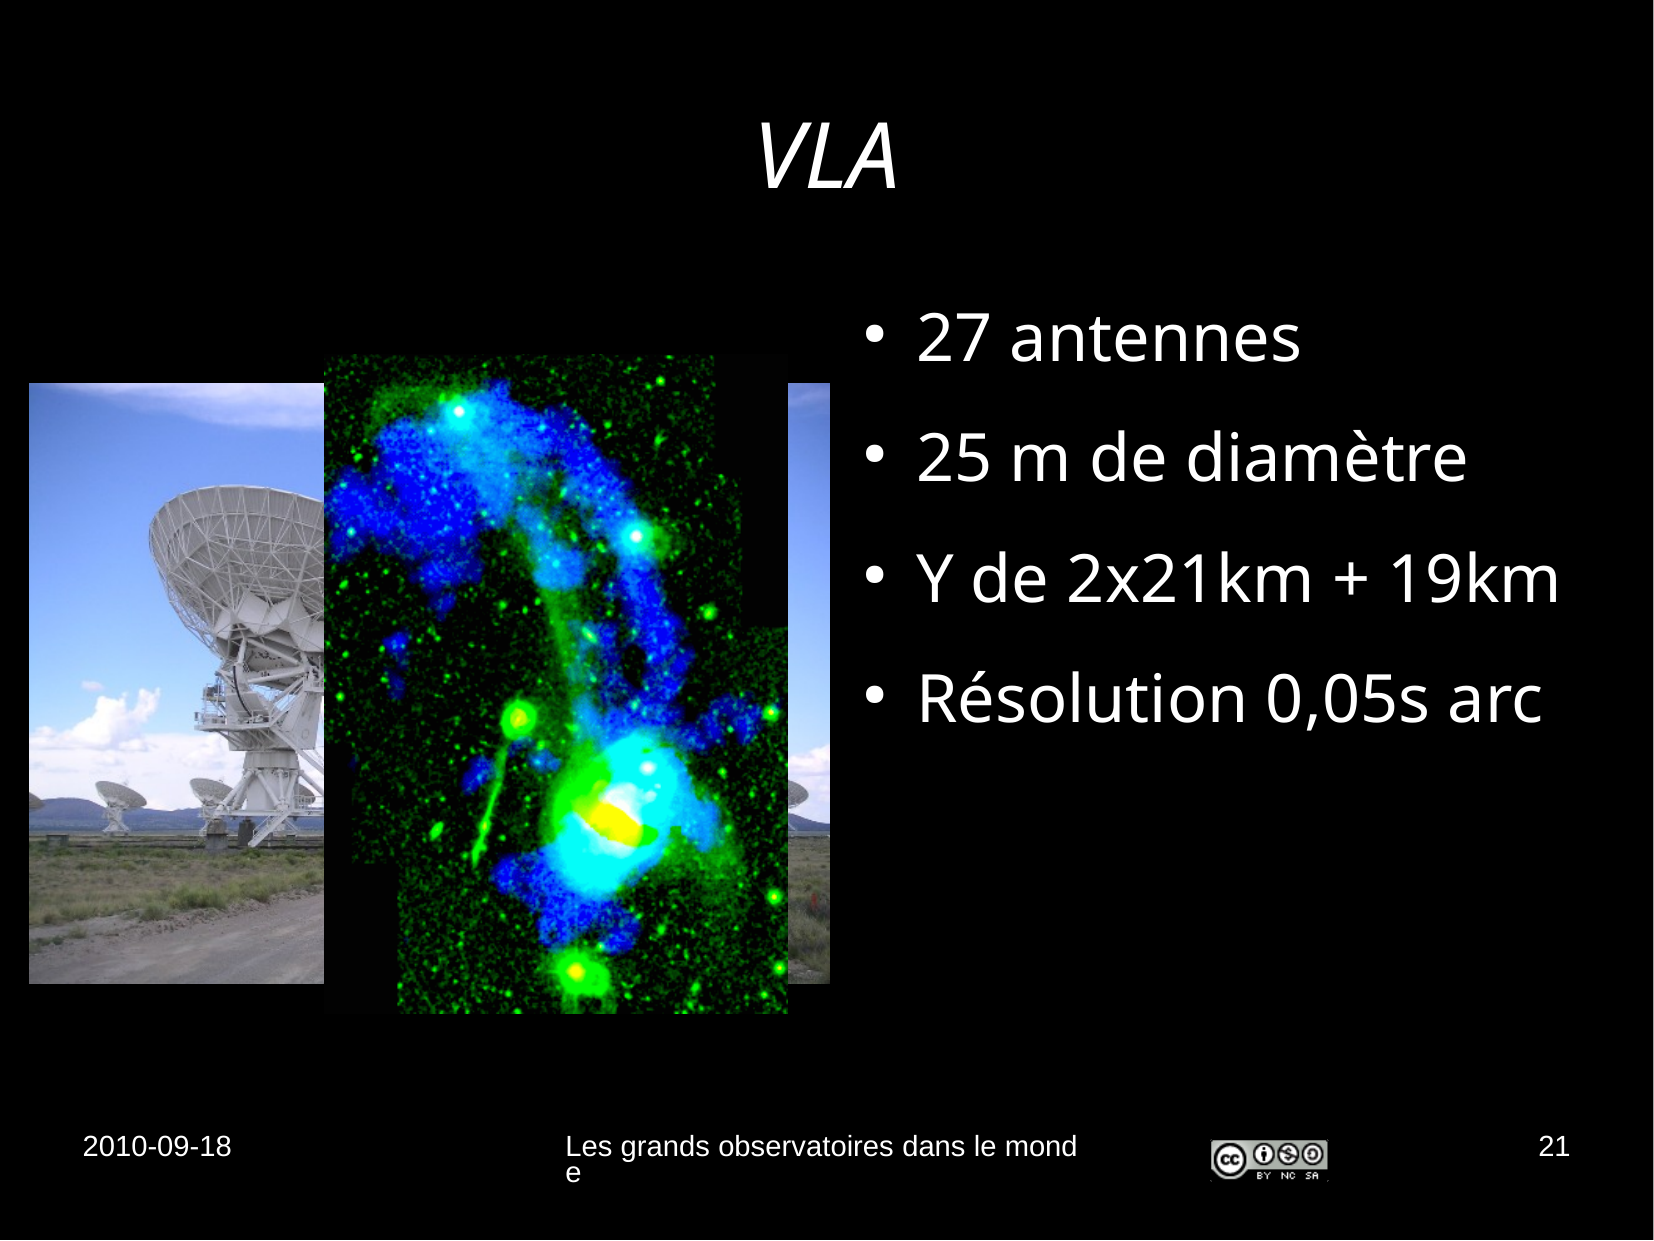

# VLA
27 antennes
25 m de diamètre
Y de 2x21km + 19km
Résolution 0,05s arc
2010-09-18
Les grands observatoires dans le monde
21